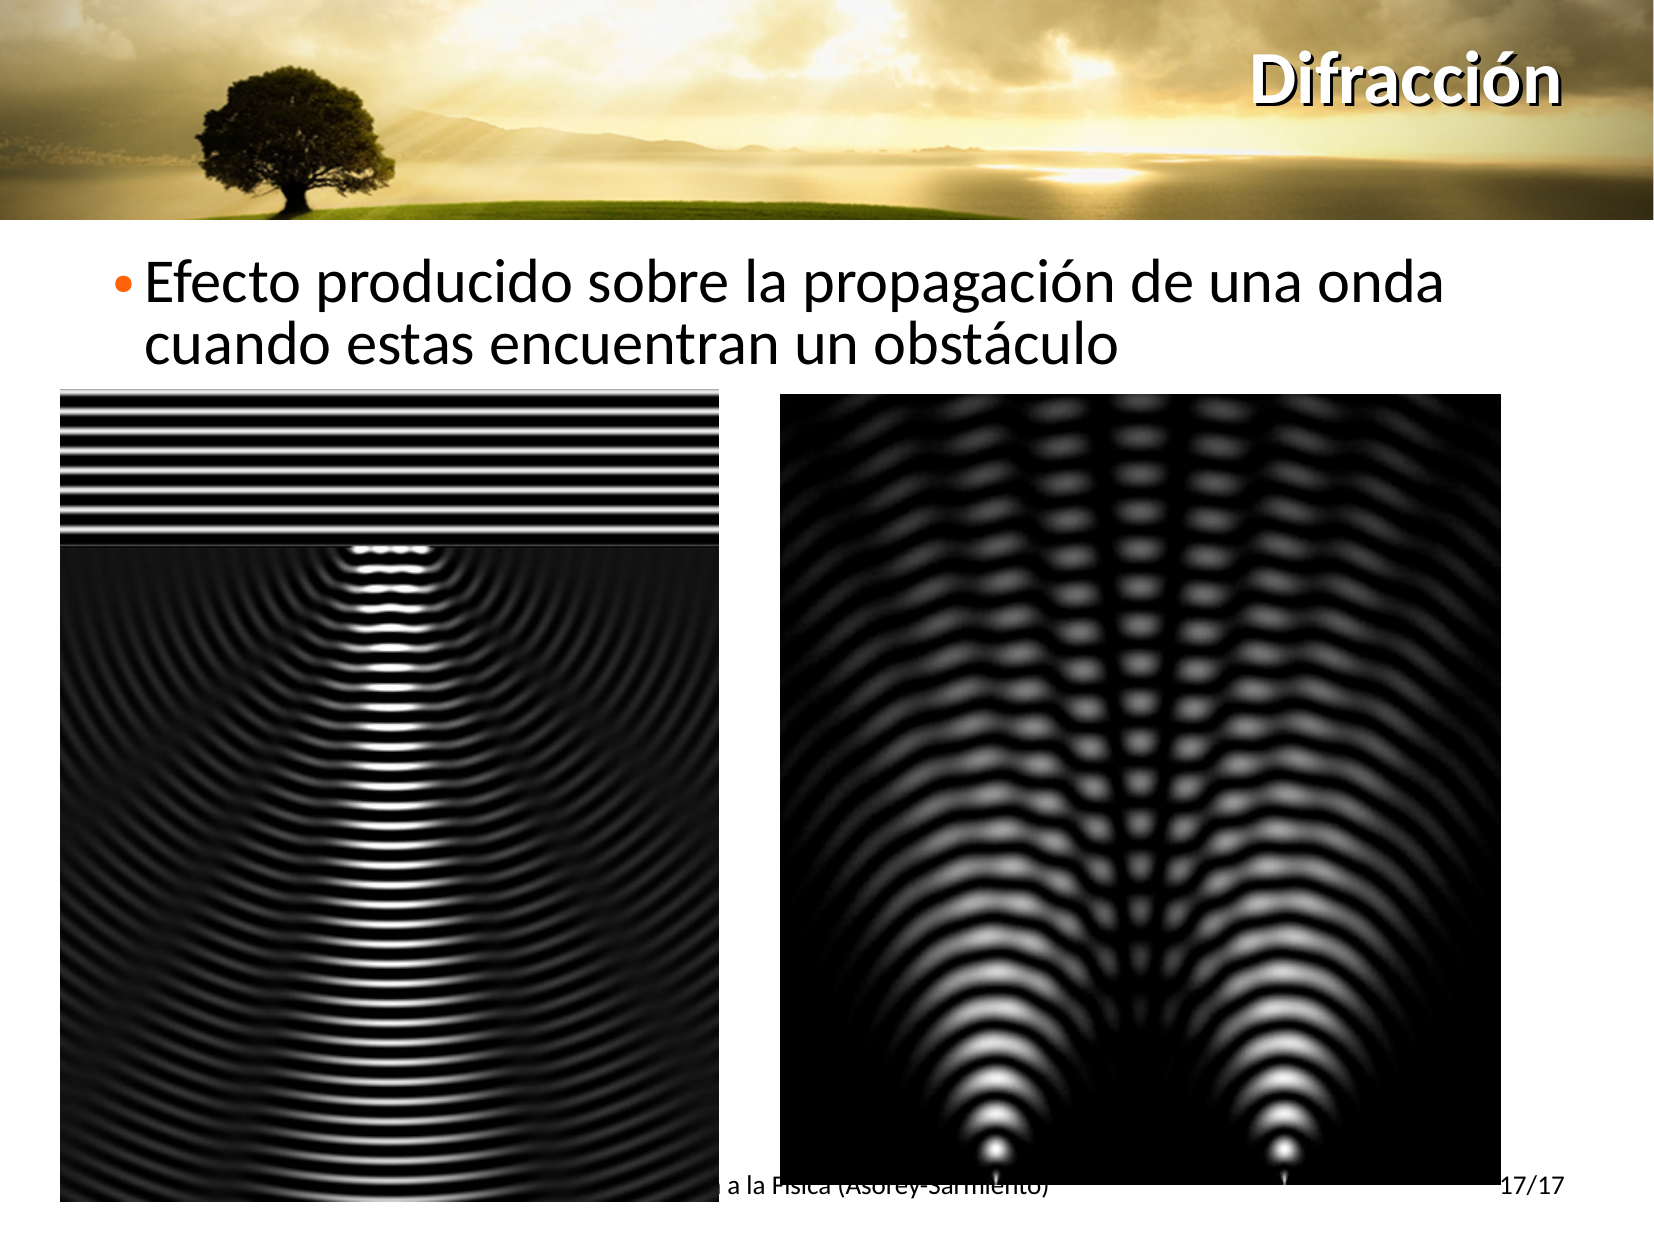

# Difracción
Efecto producido sobre la propagación de una onda cuando estas encuentran un obstáculo
23/08/2014
Introducción a la Física (Asorey-Sarmiento)
17